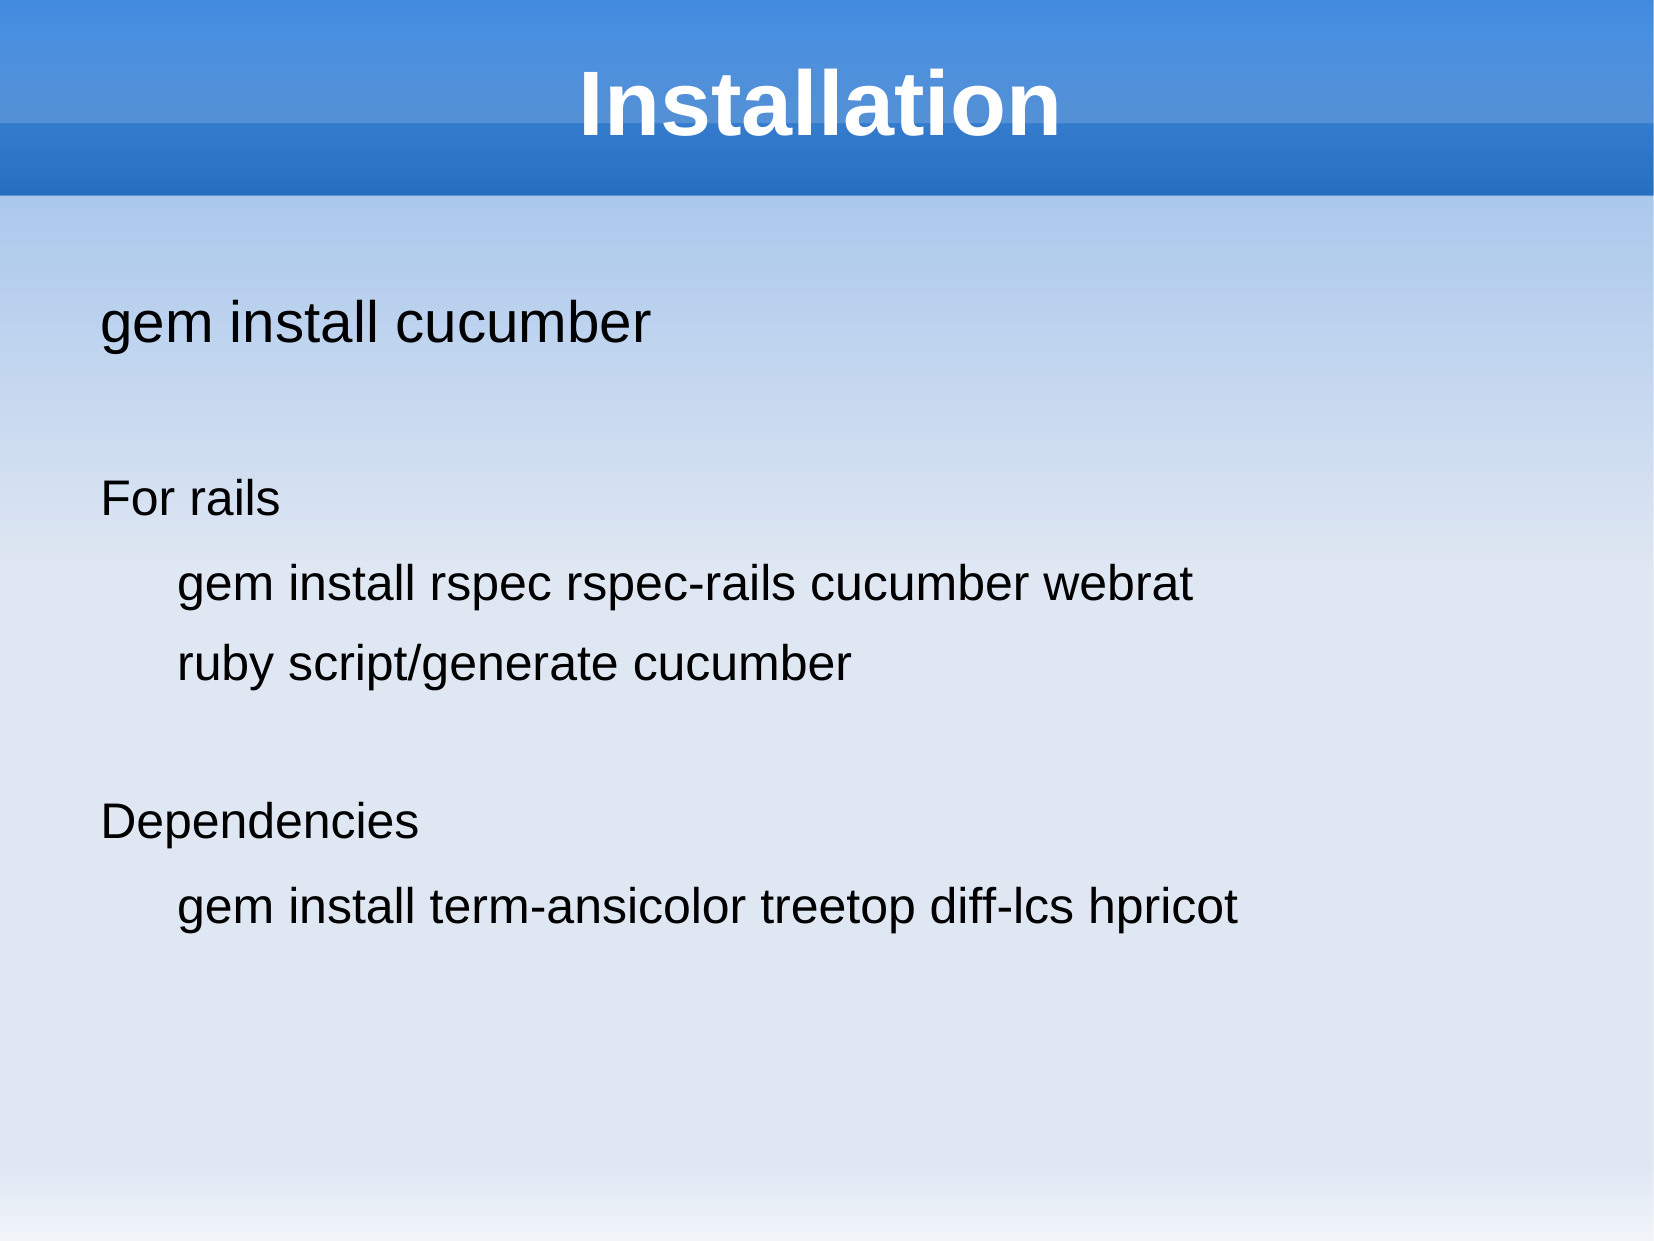

# Installation
gem install cucumber
For rails
gem install rspec rspec-rails cucumber webrat
ruby script/generate cucumber
Dependencies
gem install term-ansicolor treetop diff-lcs hpricot